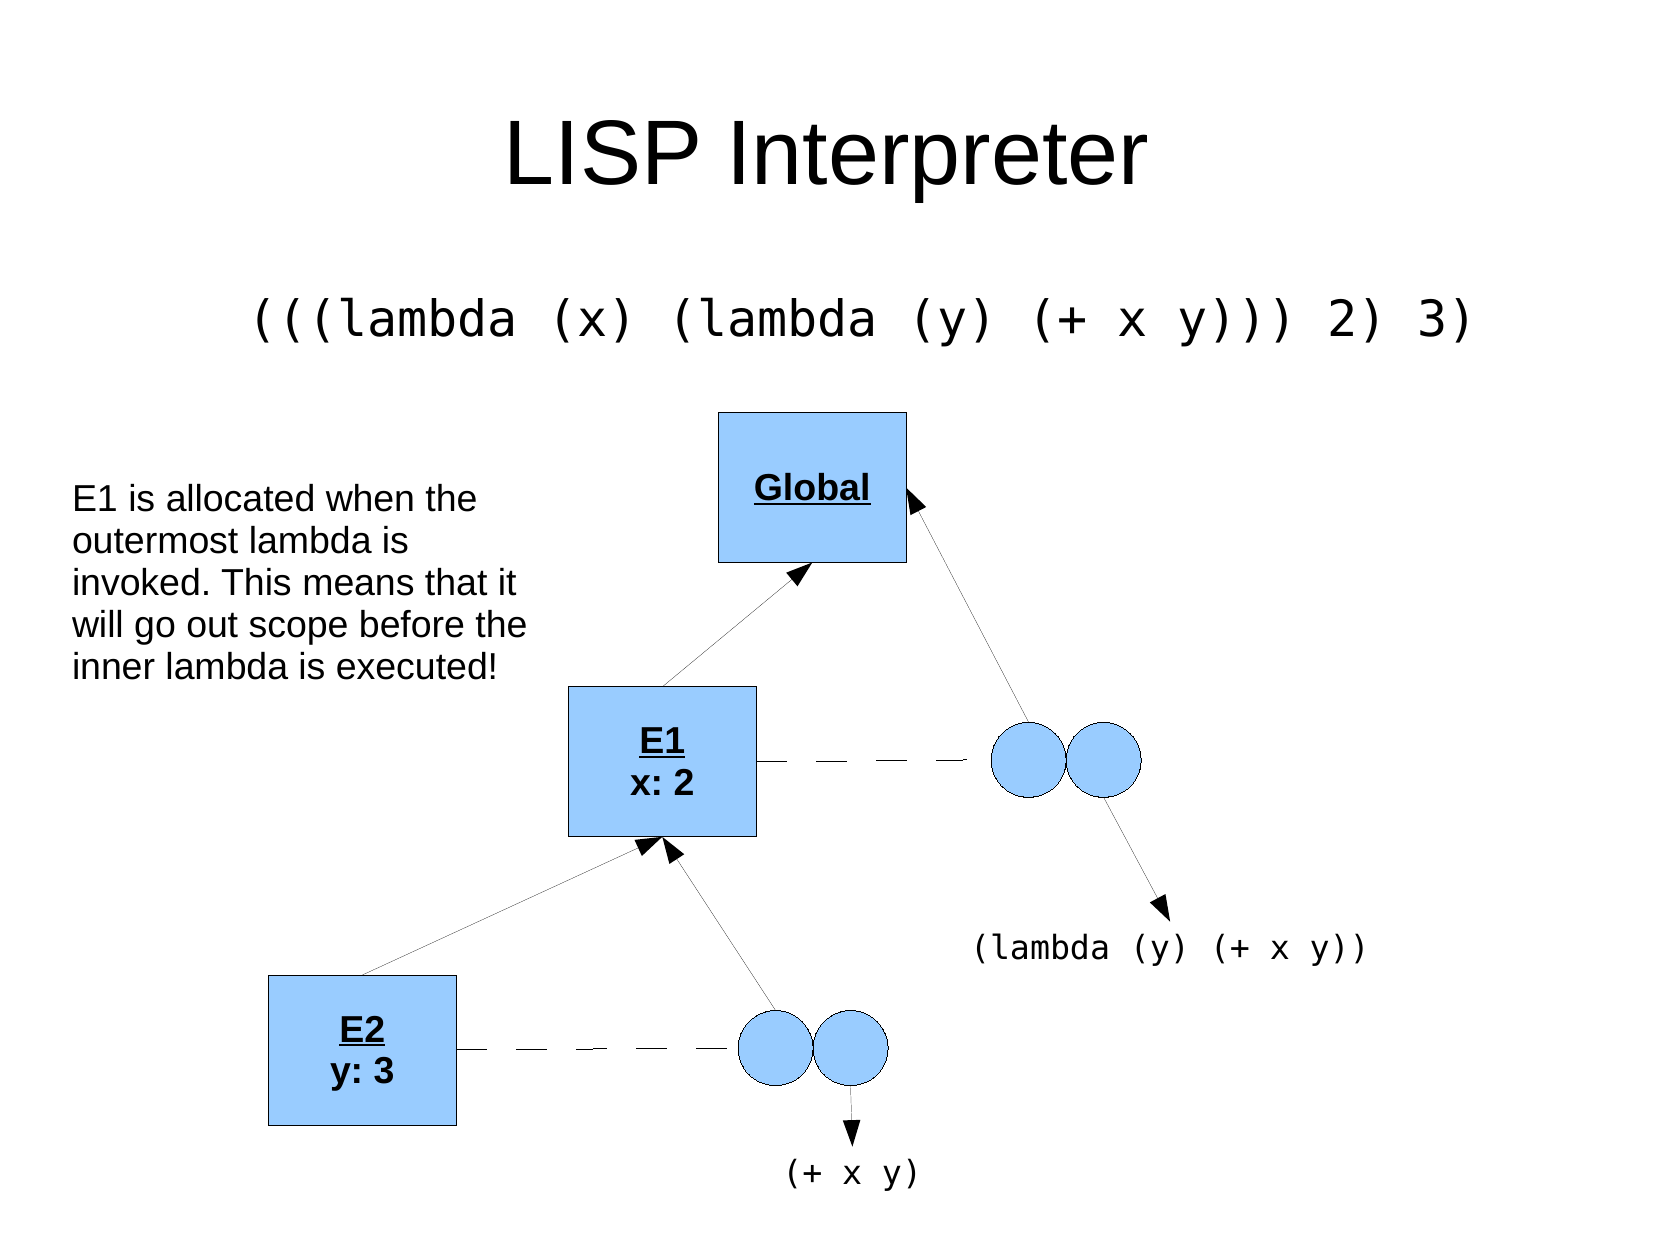

# LISP Interpreter
(((lambda (x) (lambda (y) (+ x y))) 2) 3)
Global
E1
x: 2
(lambda (y) (+ x y))
E2
y: 3
(+ x y)
E1 is allocated when the outermost lambda is invoked. This means that it will go out scope before the inner lambda is executed!